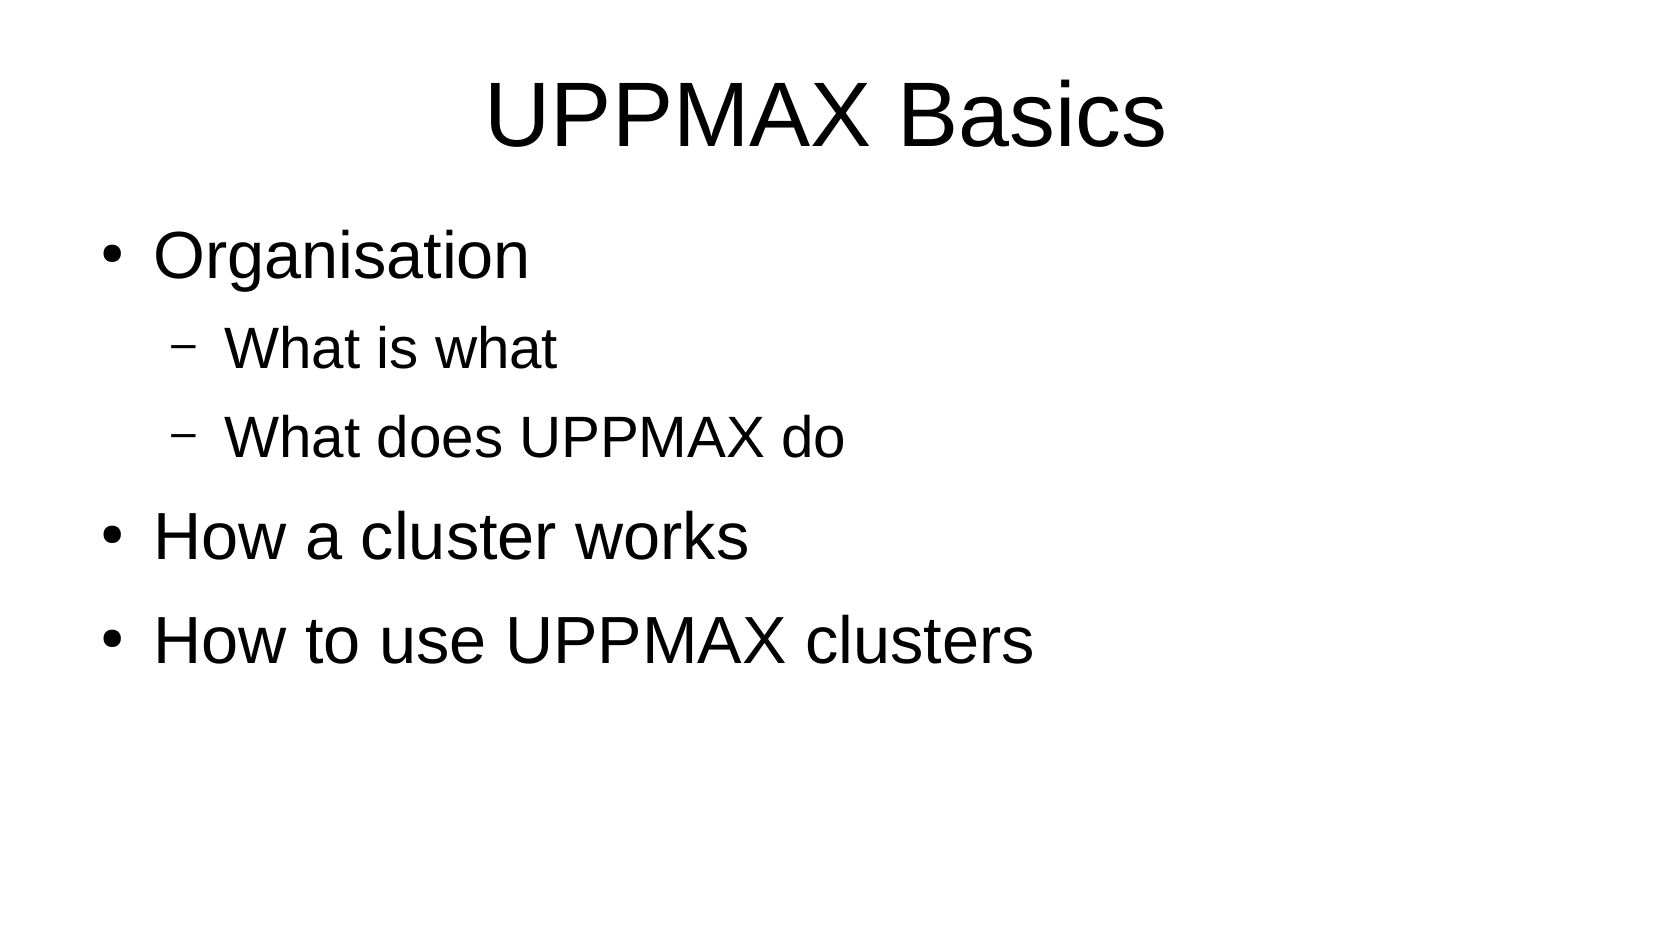

# UPPMAX Basics
Organisation
What is what
What does UPPMAX do
How a cluster works
How to use UPPMAX clusters